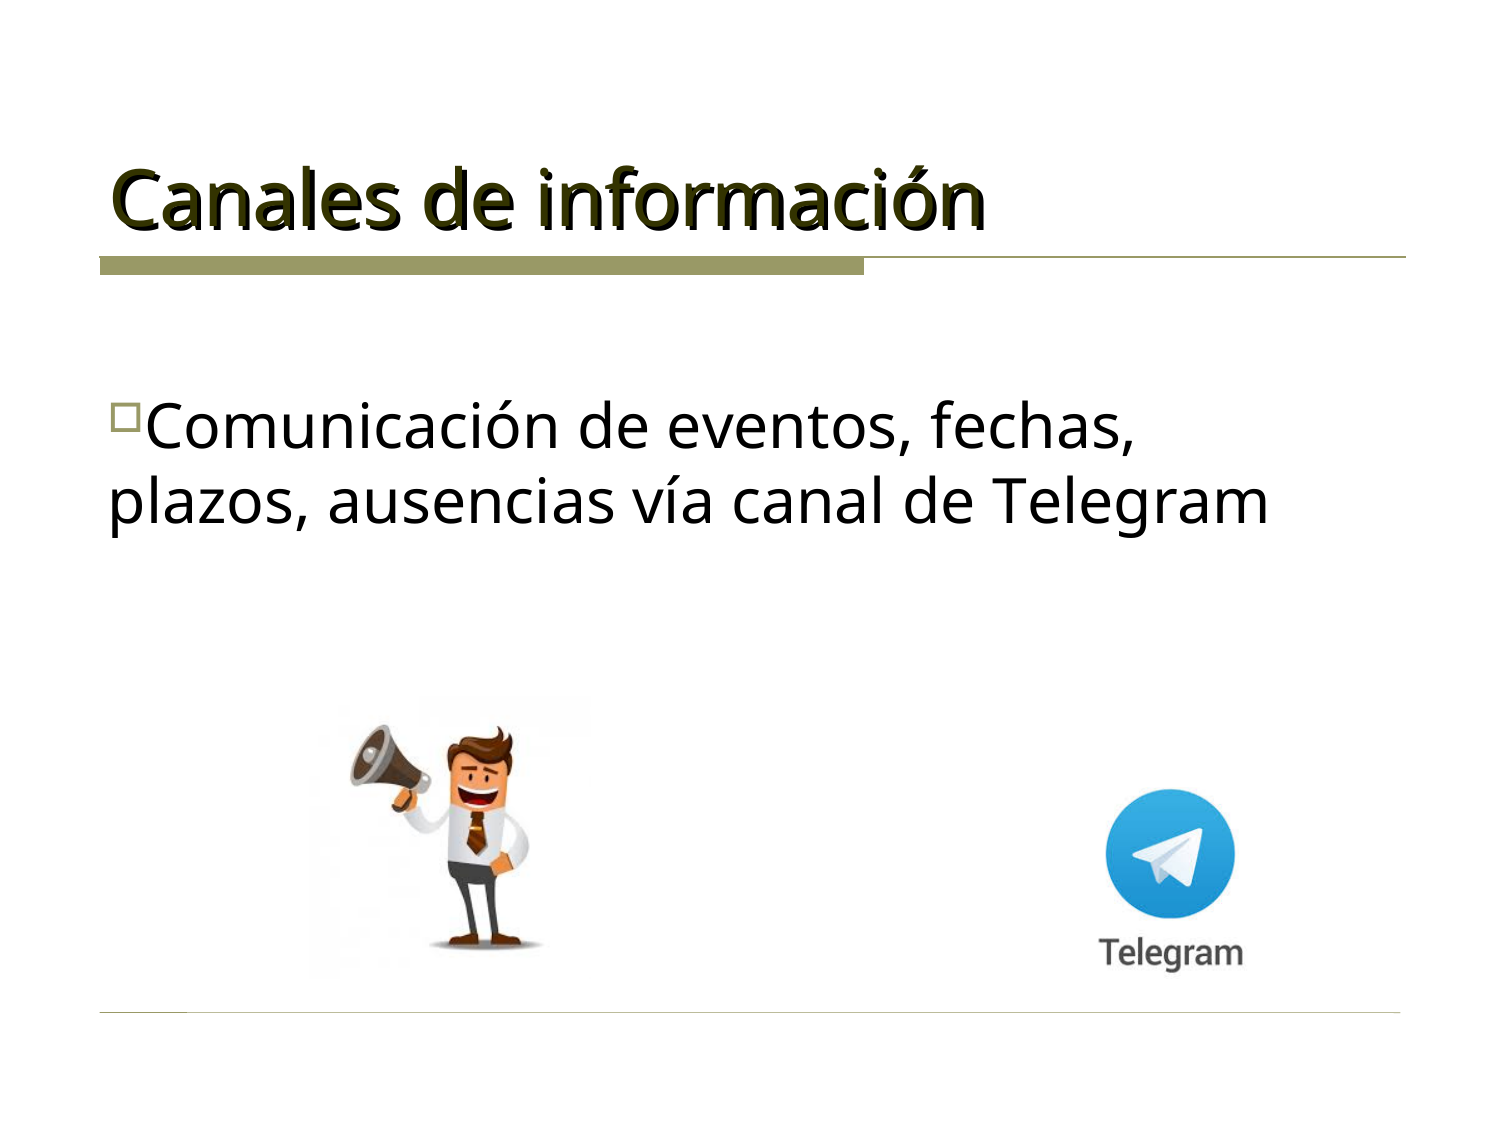

# Canales de información
Comunicación de eventos, fechas, plazos, ausencias vía canal de Telegram